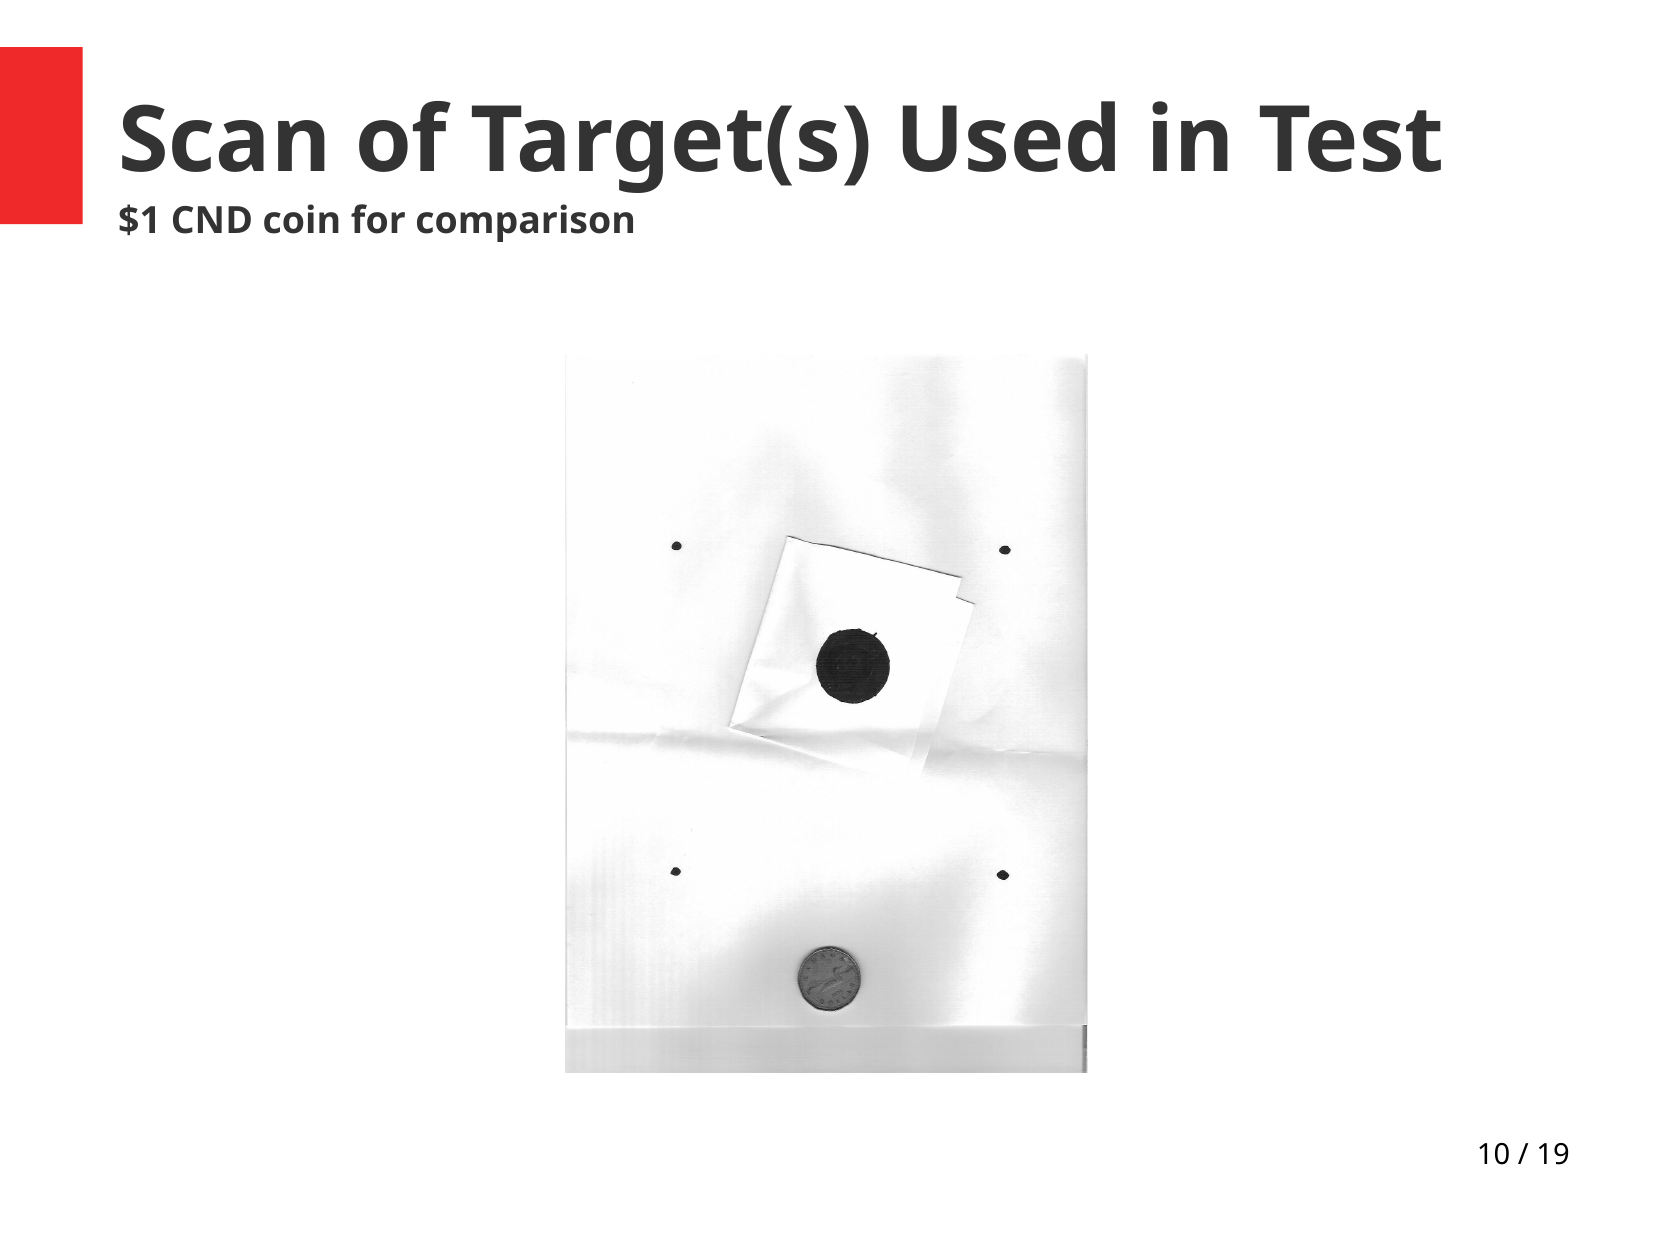

# Scan of Target(s) Used in Test $1 CND coin for comparison
10